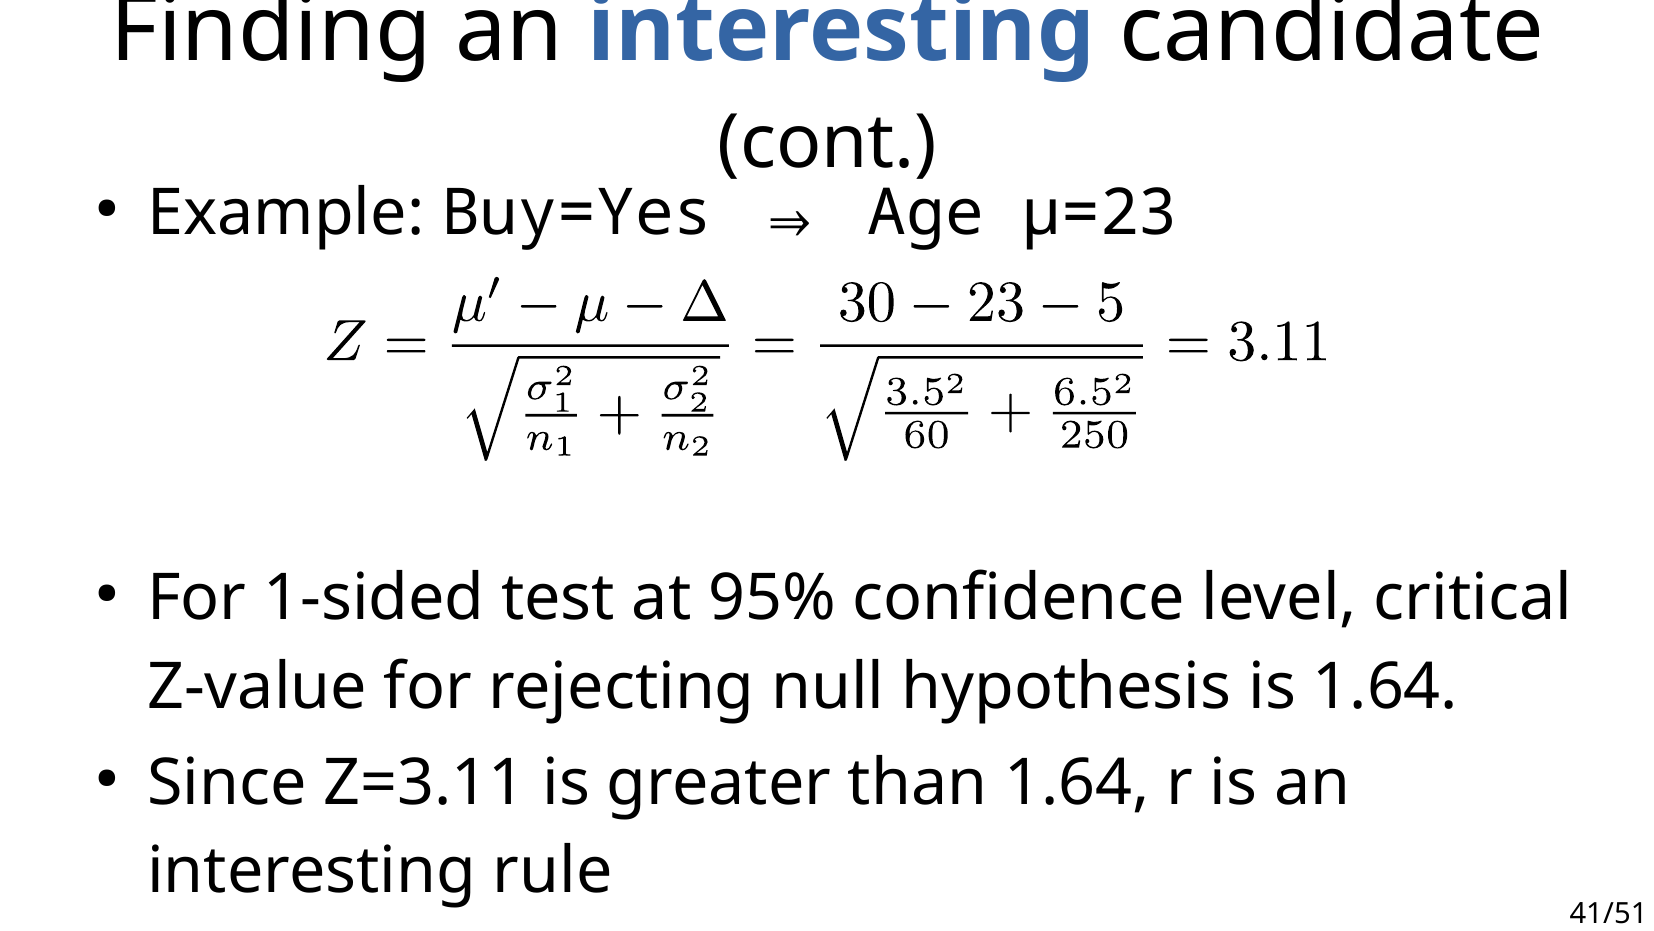

# Finding an interesting candidate (cont.)
Example: Buy=Yes ⇒ Age μ=23
For 1-sided test at 95% confidence level, critical Z-value for rejecting null hypothesis is 1.64.
Since Z=3.11 is greater than 1.64, r is an interesting rule
41